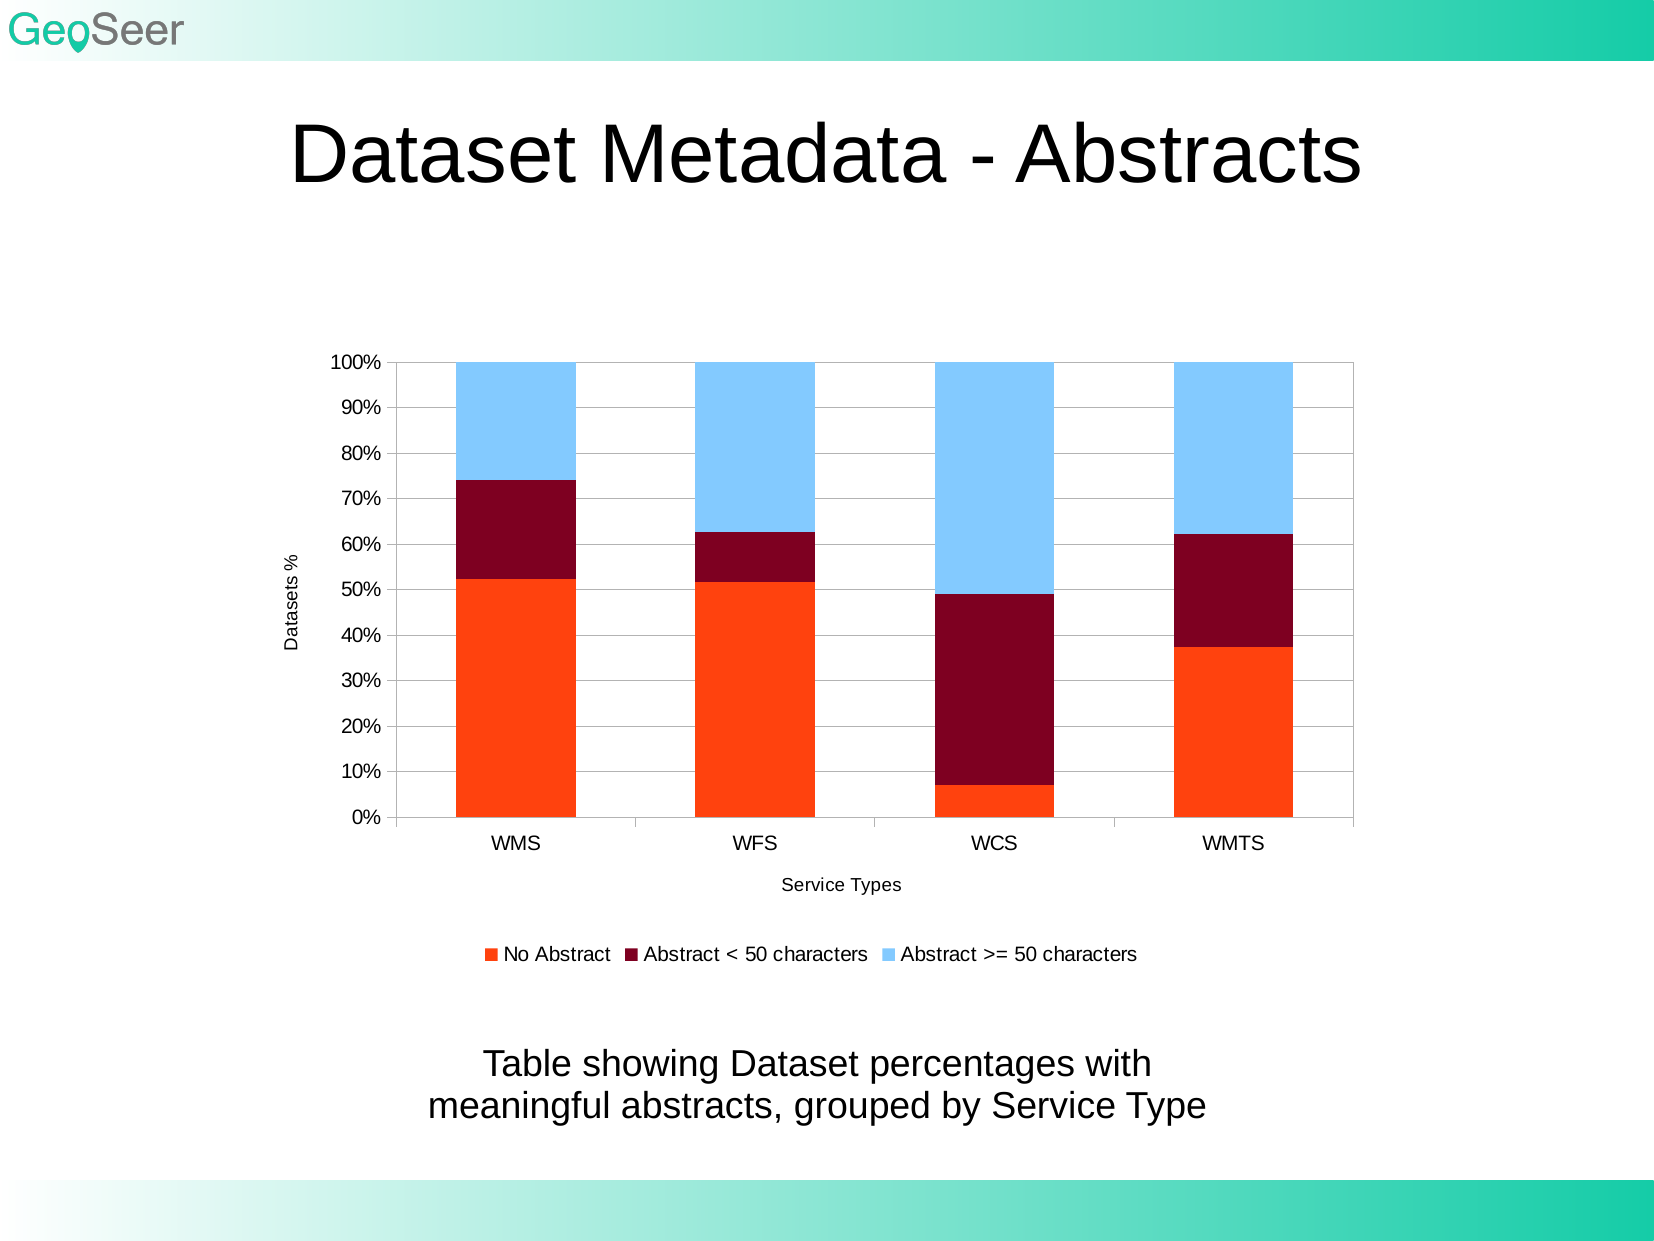

# Dataset Metadata - Abstracts
### Chart
| Category | No Abstract | Abstract < 50 characters | Abstract >= 50 characters |
|---|---|---|---|
| WMS | 0.52408254525958 | 0.216118912629333 | 0.259798542111087 |
| WFS | 0.516395549364906 | 0.111402679667031 | 0.372201770968063 |
| WCS | 0.0711147824127962 | 0.41865355010701 | 0.510231667480194 |
| WMTS | 0.373340776578588 | 0.249472770127776 | 0.377186453293636 |Table showing Dataset percentages with meaningful abstracts, grouped by Service Type